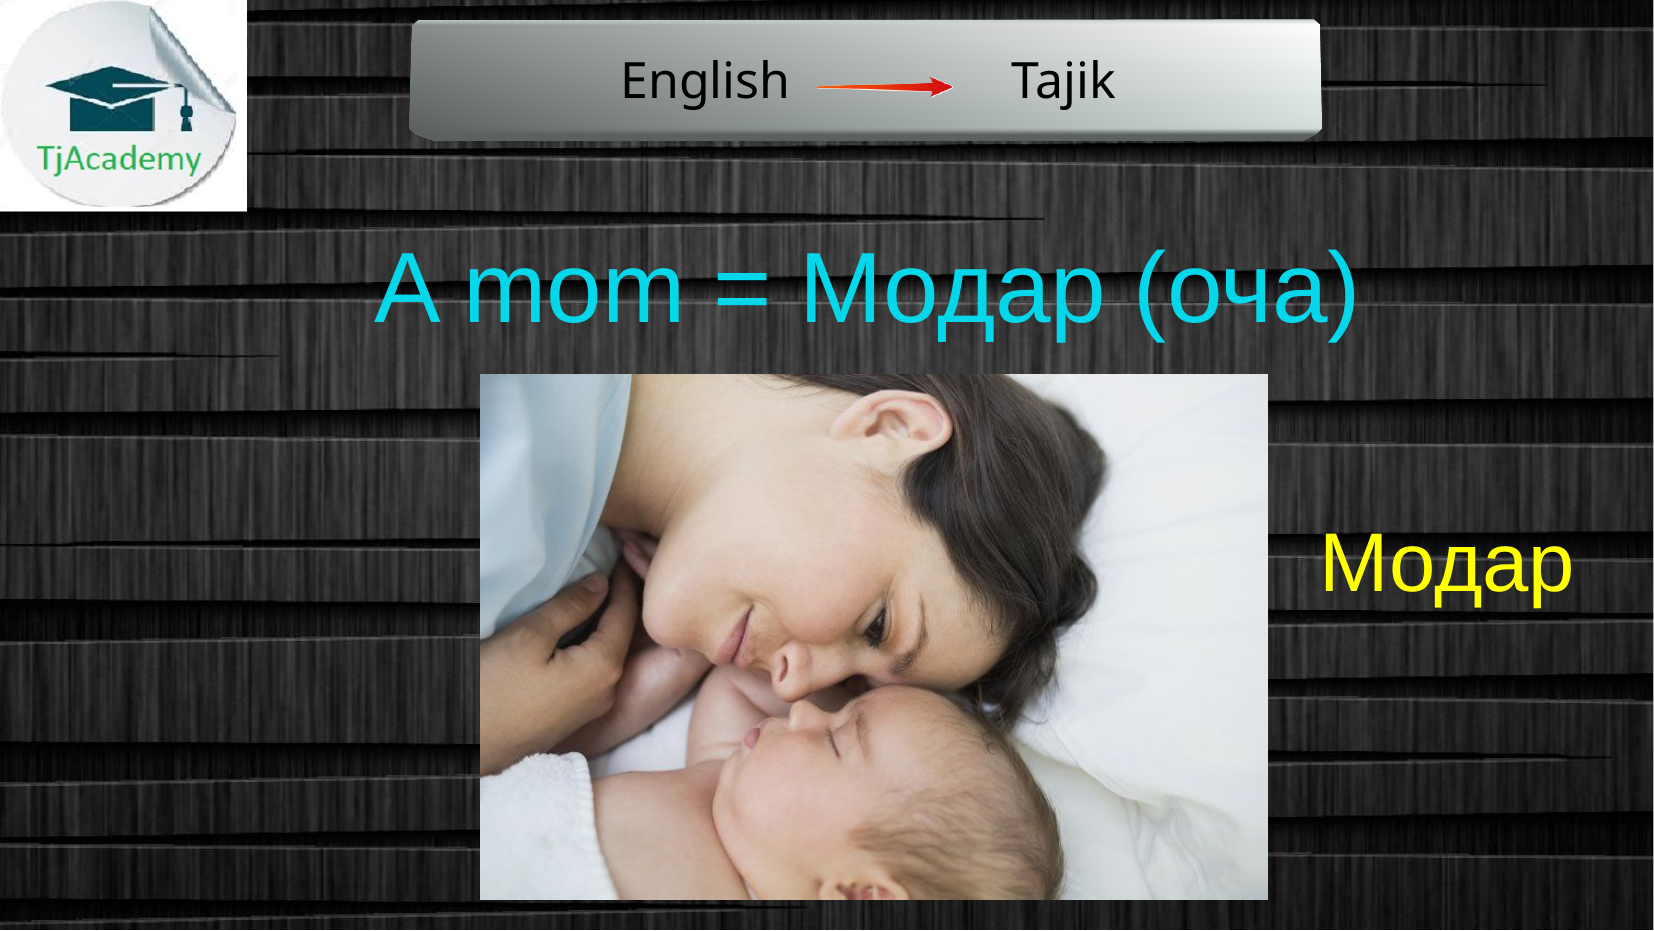

English Tajik
#
A mom = Модар (оча)
Модар